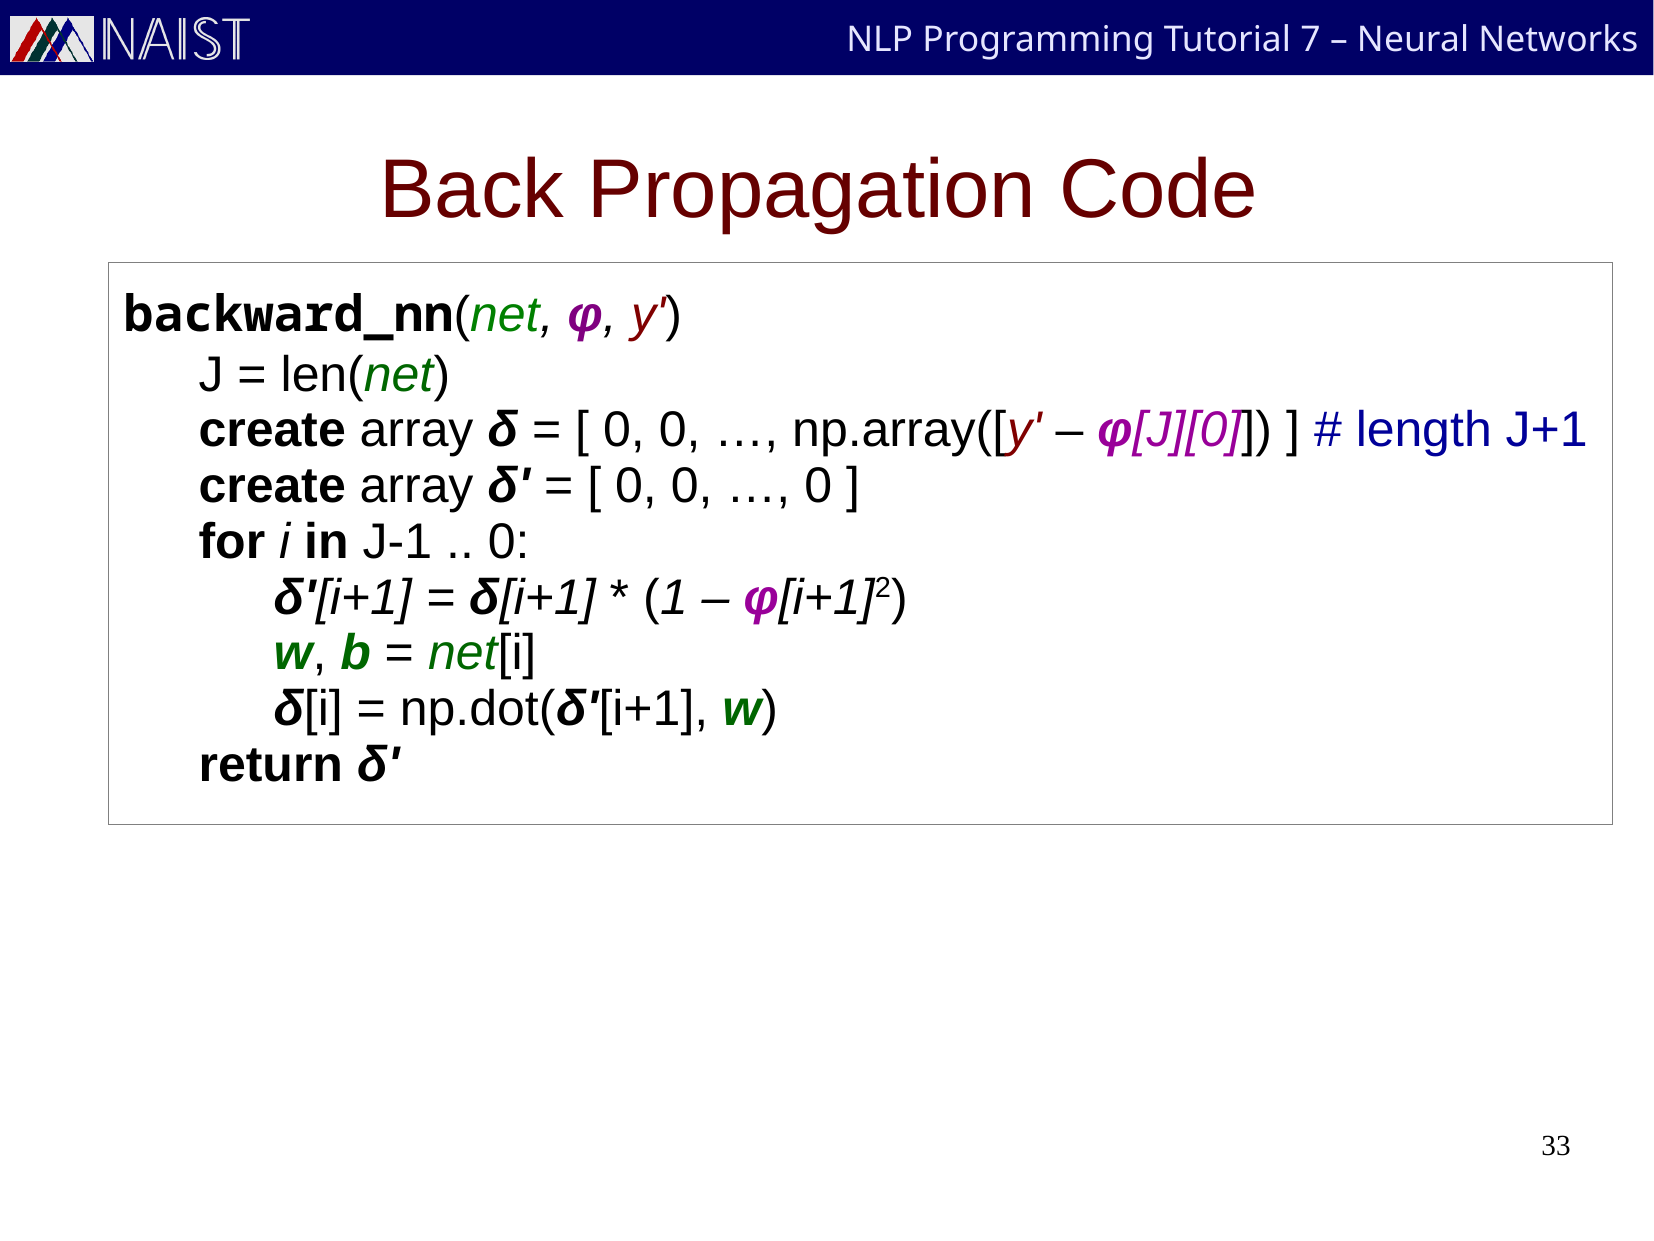

# Back Propagation Code
backward_nn(net, φ, y')
	J = len(net)
	create array δ = [ 0, 0, …, np.array([y' – φ[J][0]]) ] # length J+1
	create array δ' = [ 0, 0, …, 0 ]
	for i in J-1 .. 0:
		δ'[i+1] = δ[i+1] * (1 – φ[i+1]2)
		w, b = net[i]
		δ[i] = np.dot(δ'[i+1], w)
	return δ'
33